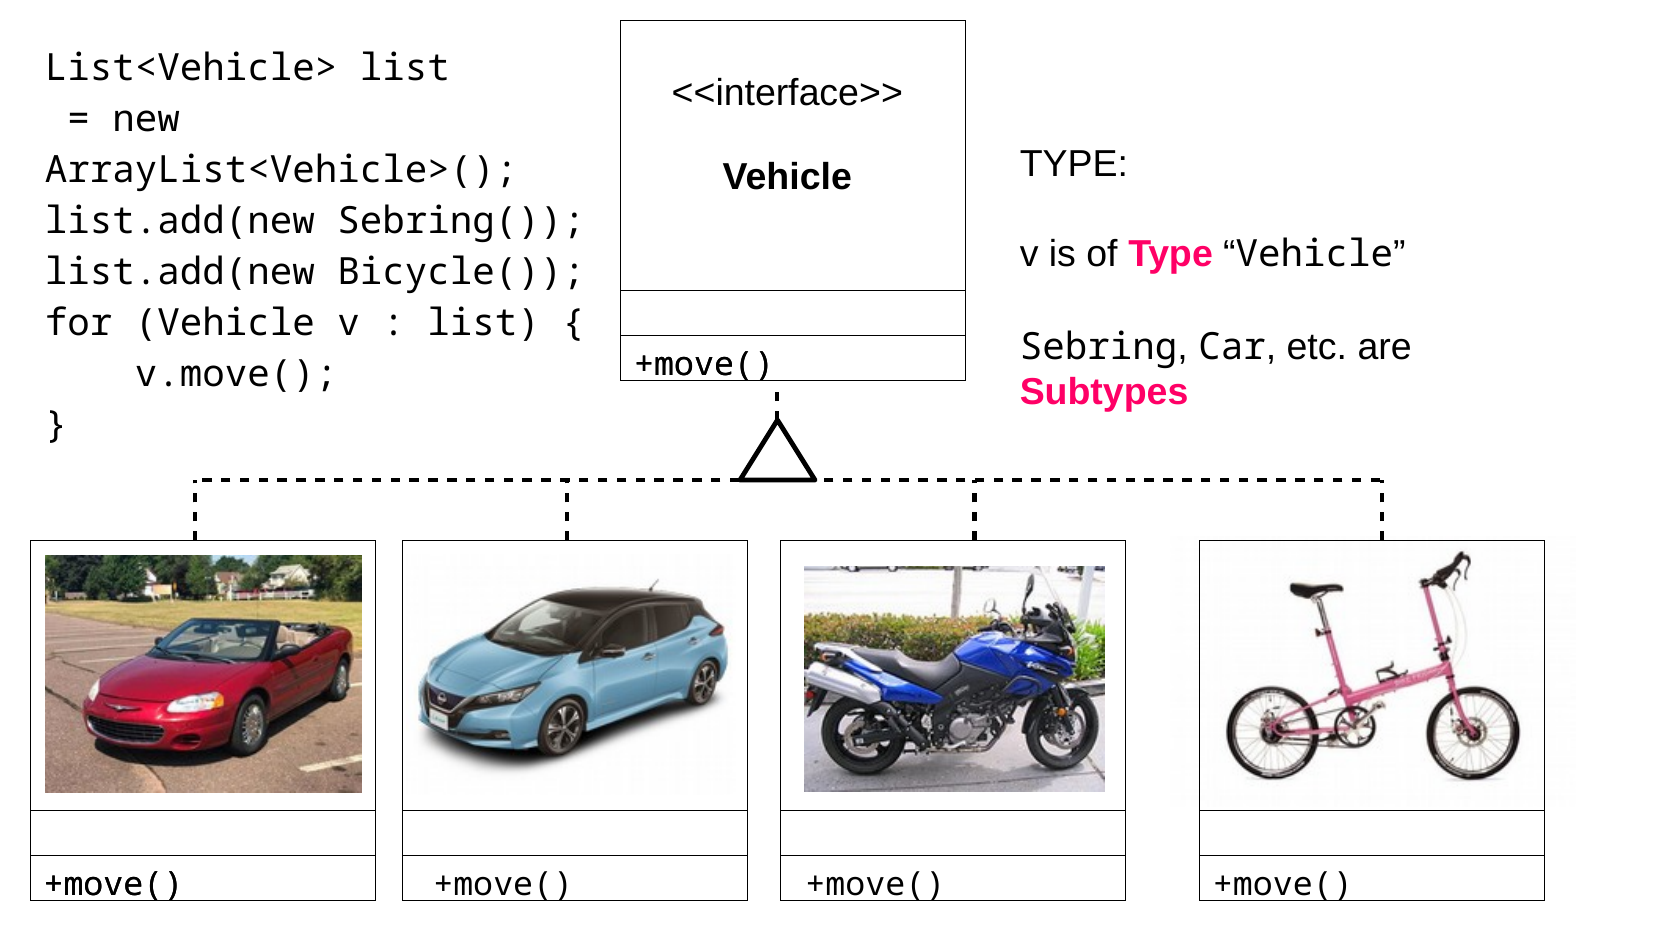

List<Vehicle> list
 = new ArrayList<Vehicle>();
list.add(new Sebring());
list.add(new Bicycle());
for (Vehicle v : list) {
 v.move();
}
<<interface>>
Vehicle
TYPE:
v is of Type “Vehicle”
Sebring, Car, etc. are Subtypes
+move()
+move()
+move()
+move()
+move()
+move()
+move()